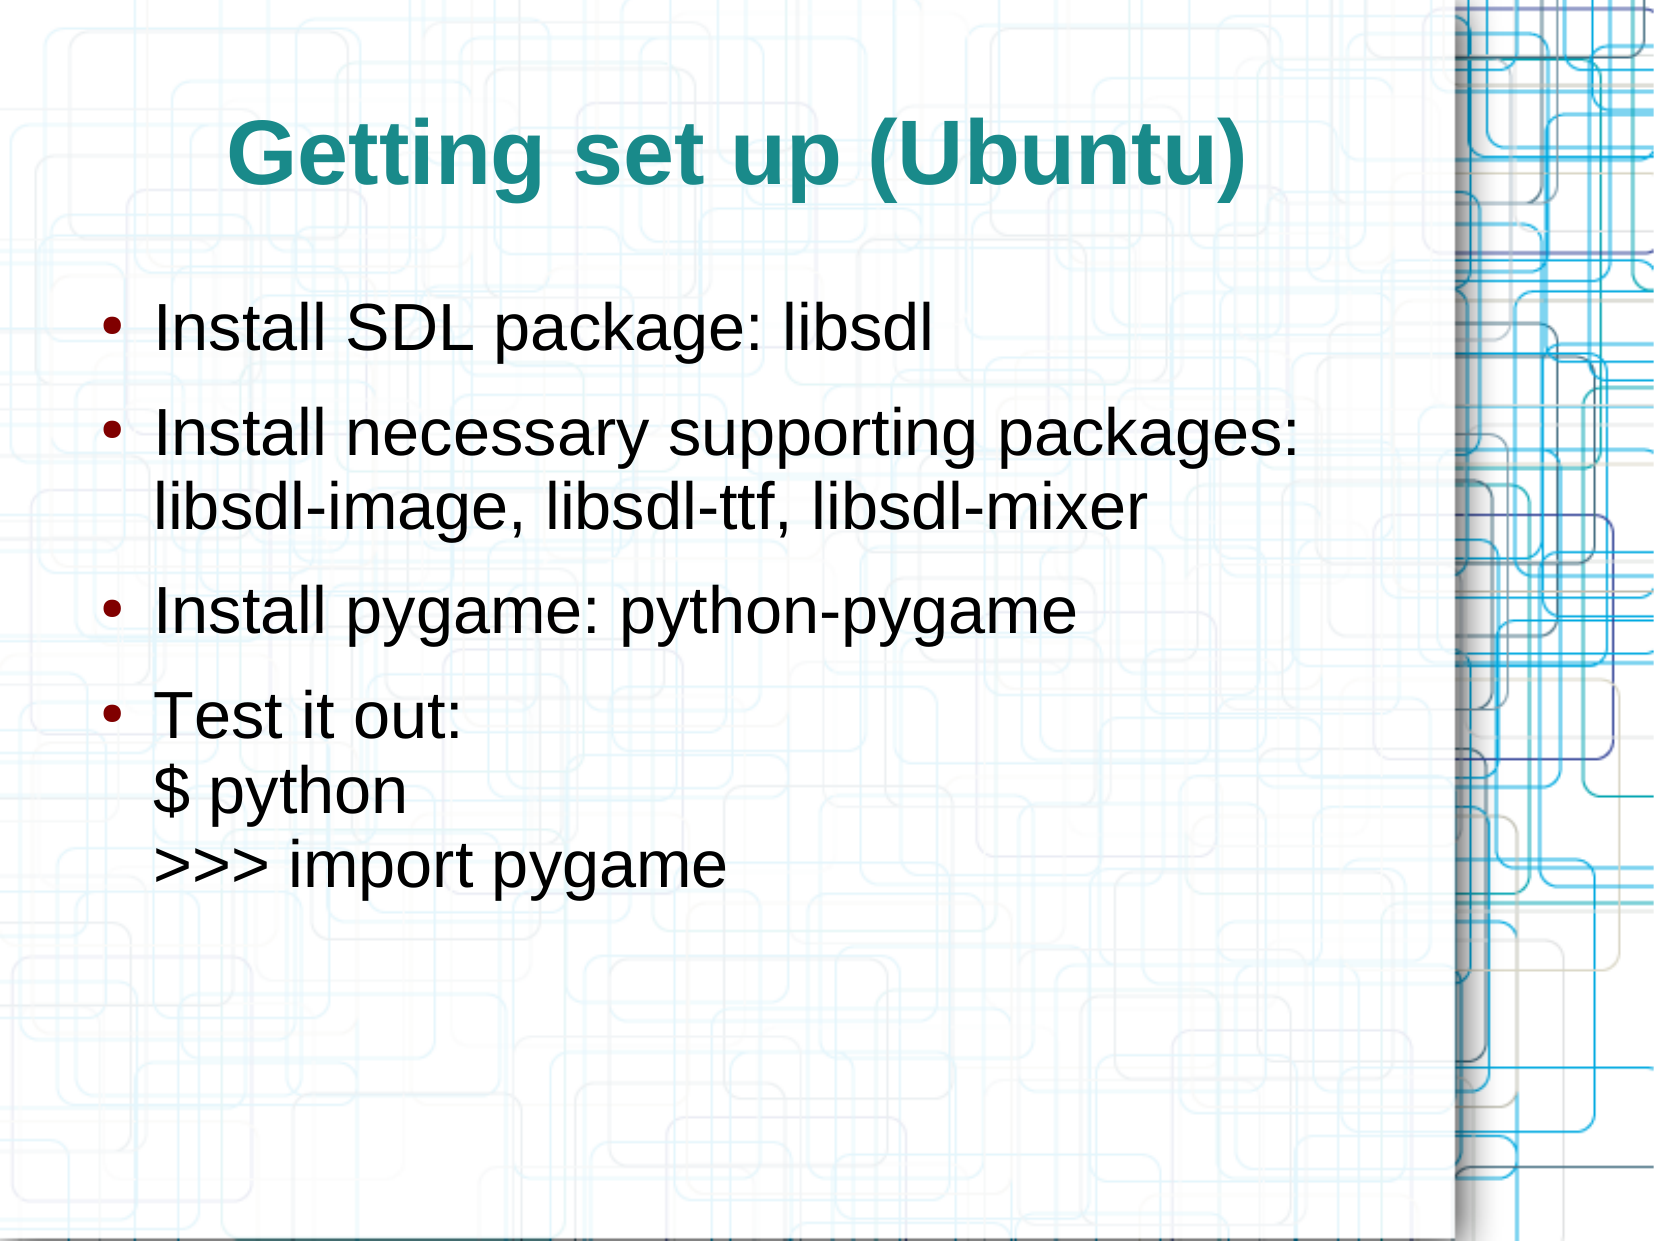

# Getting set up (Ubuntu)
Install SDL package: libsdl
Install necessary supporting packages: libsdl-image, libsdl-ttf, libsdl-mixer
Install pygame: python-pygame
Test it out:
$ python
>>> import pygame